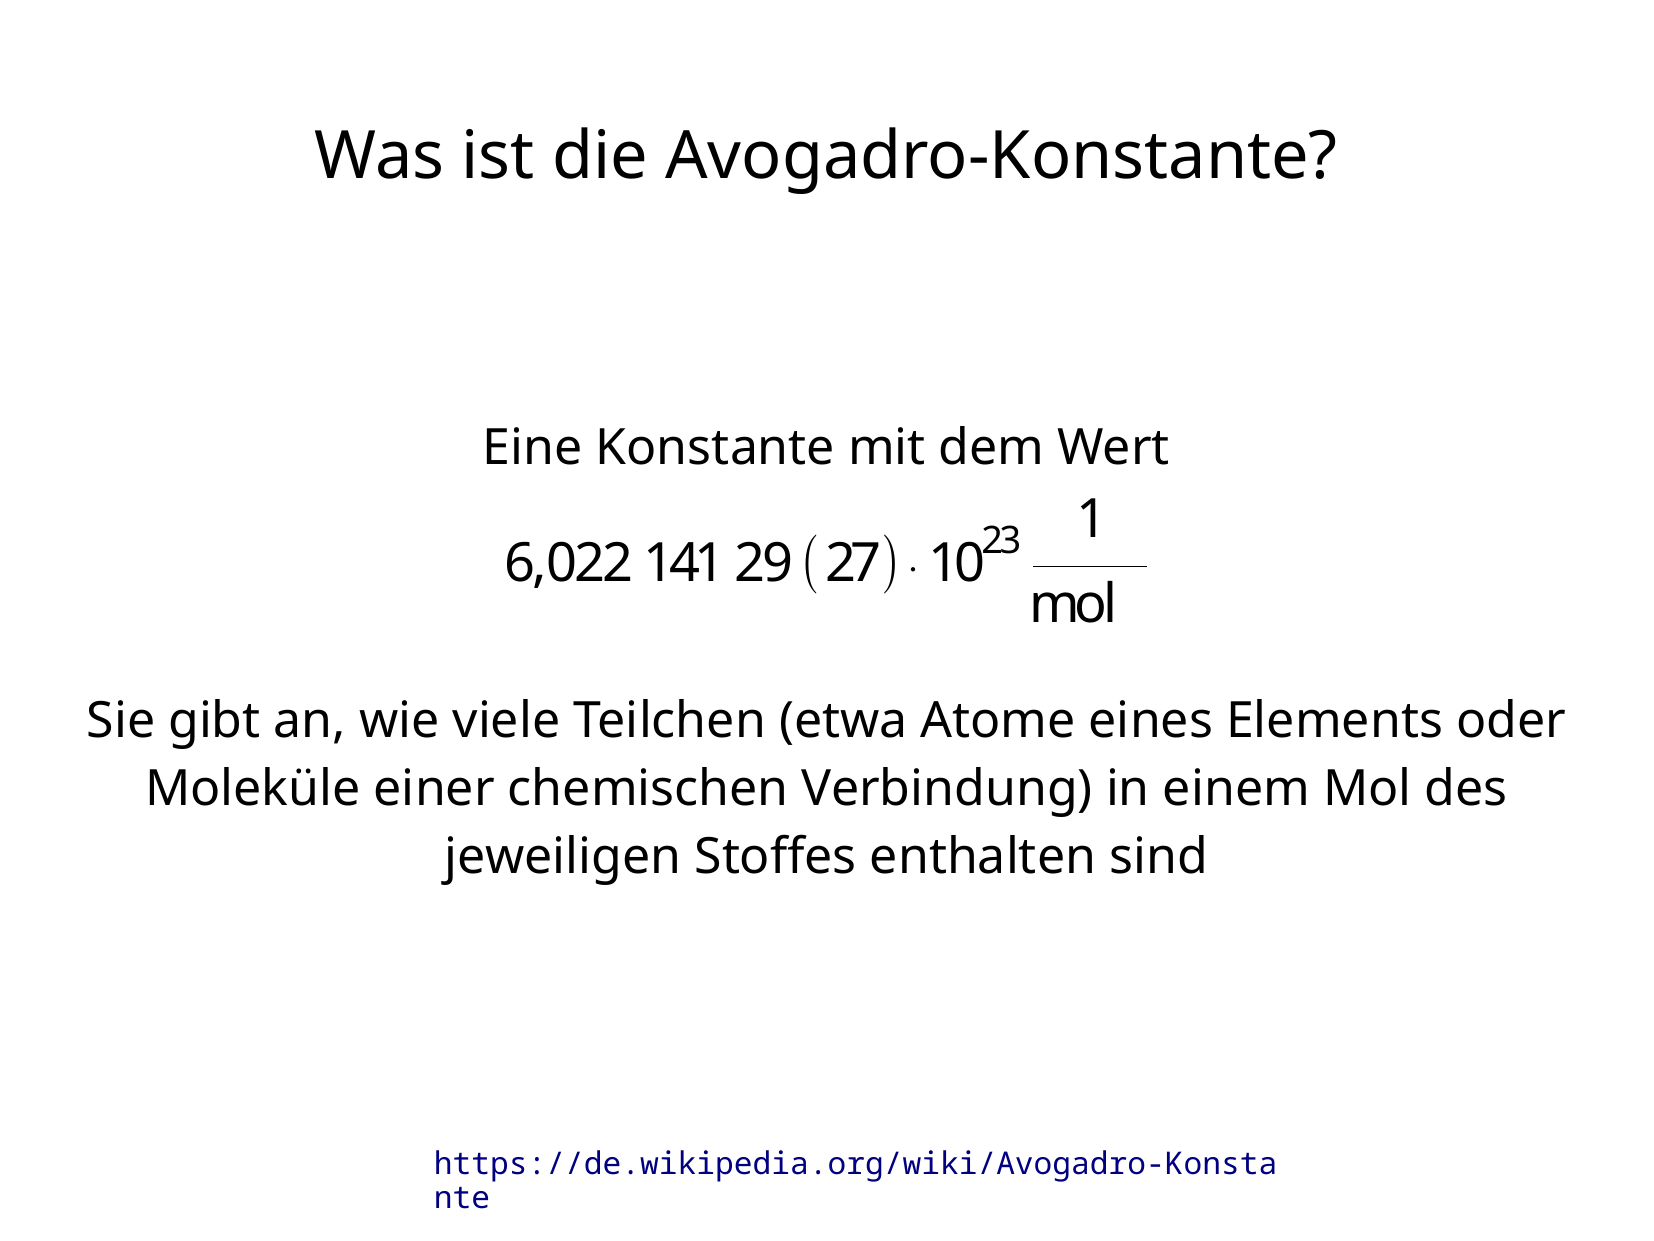

# Was ist die Avogadro-Konstante?
Eine Konstante mit dem Wert
Sie gibt an, wie viele Teilchen (etwa Atome eines Elements oder Moleküle einer chemischen Verbindung) in einem Mol des jeweiligen Stoffes enthalten sind
https://de.wikipedia.org/wiki/Avogadro-Konstante